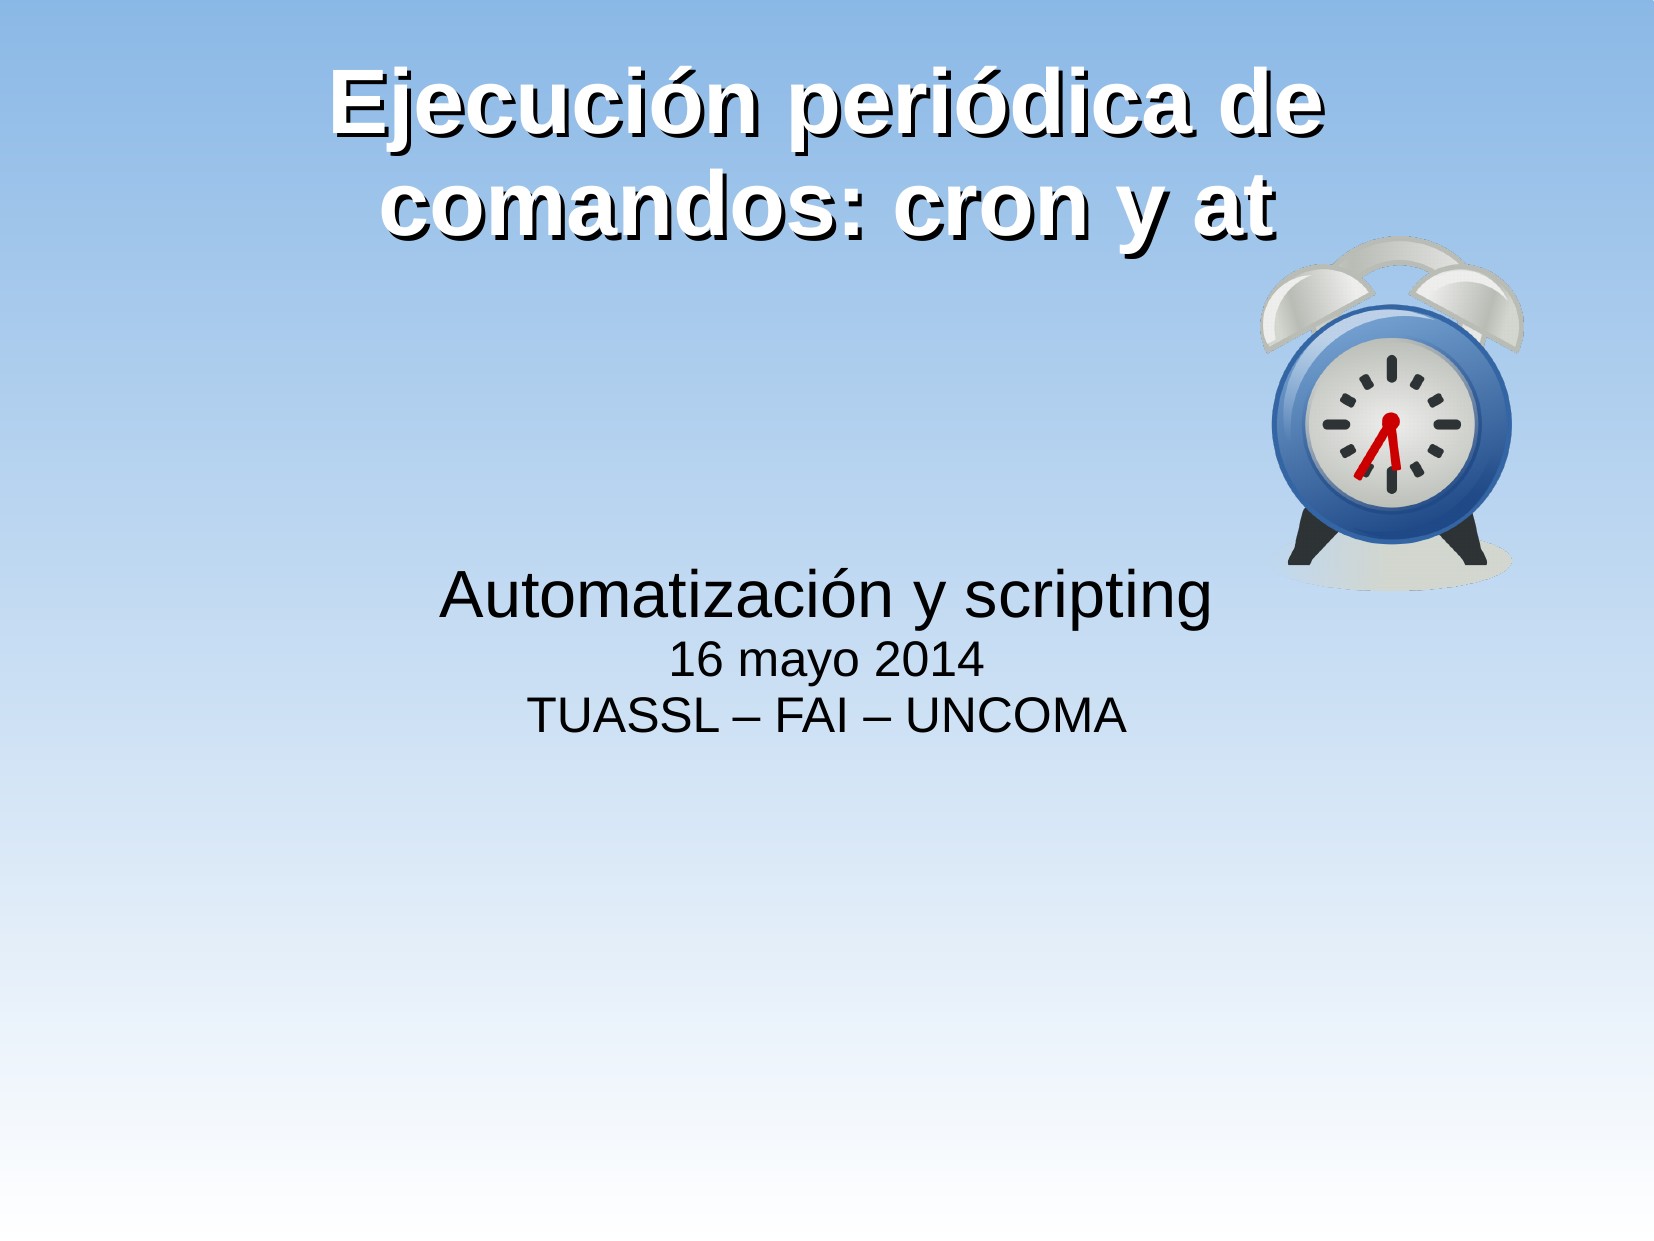

# Ejecución periódica de comandos: cron y at
Automatización y scripting
16 mayo 2014
TUASSL – FAI – UNCOMA